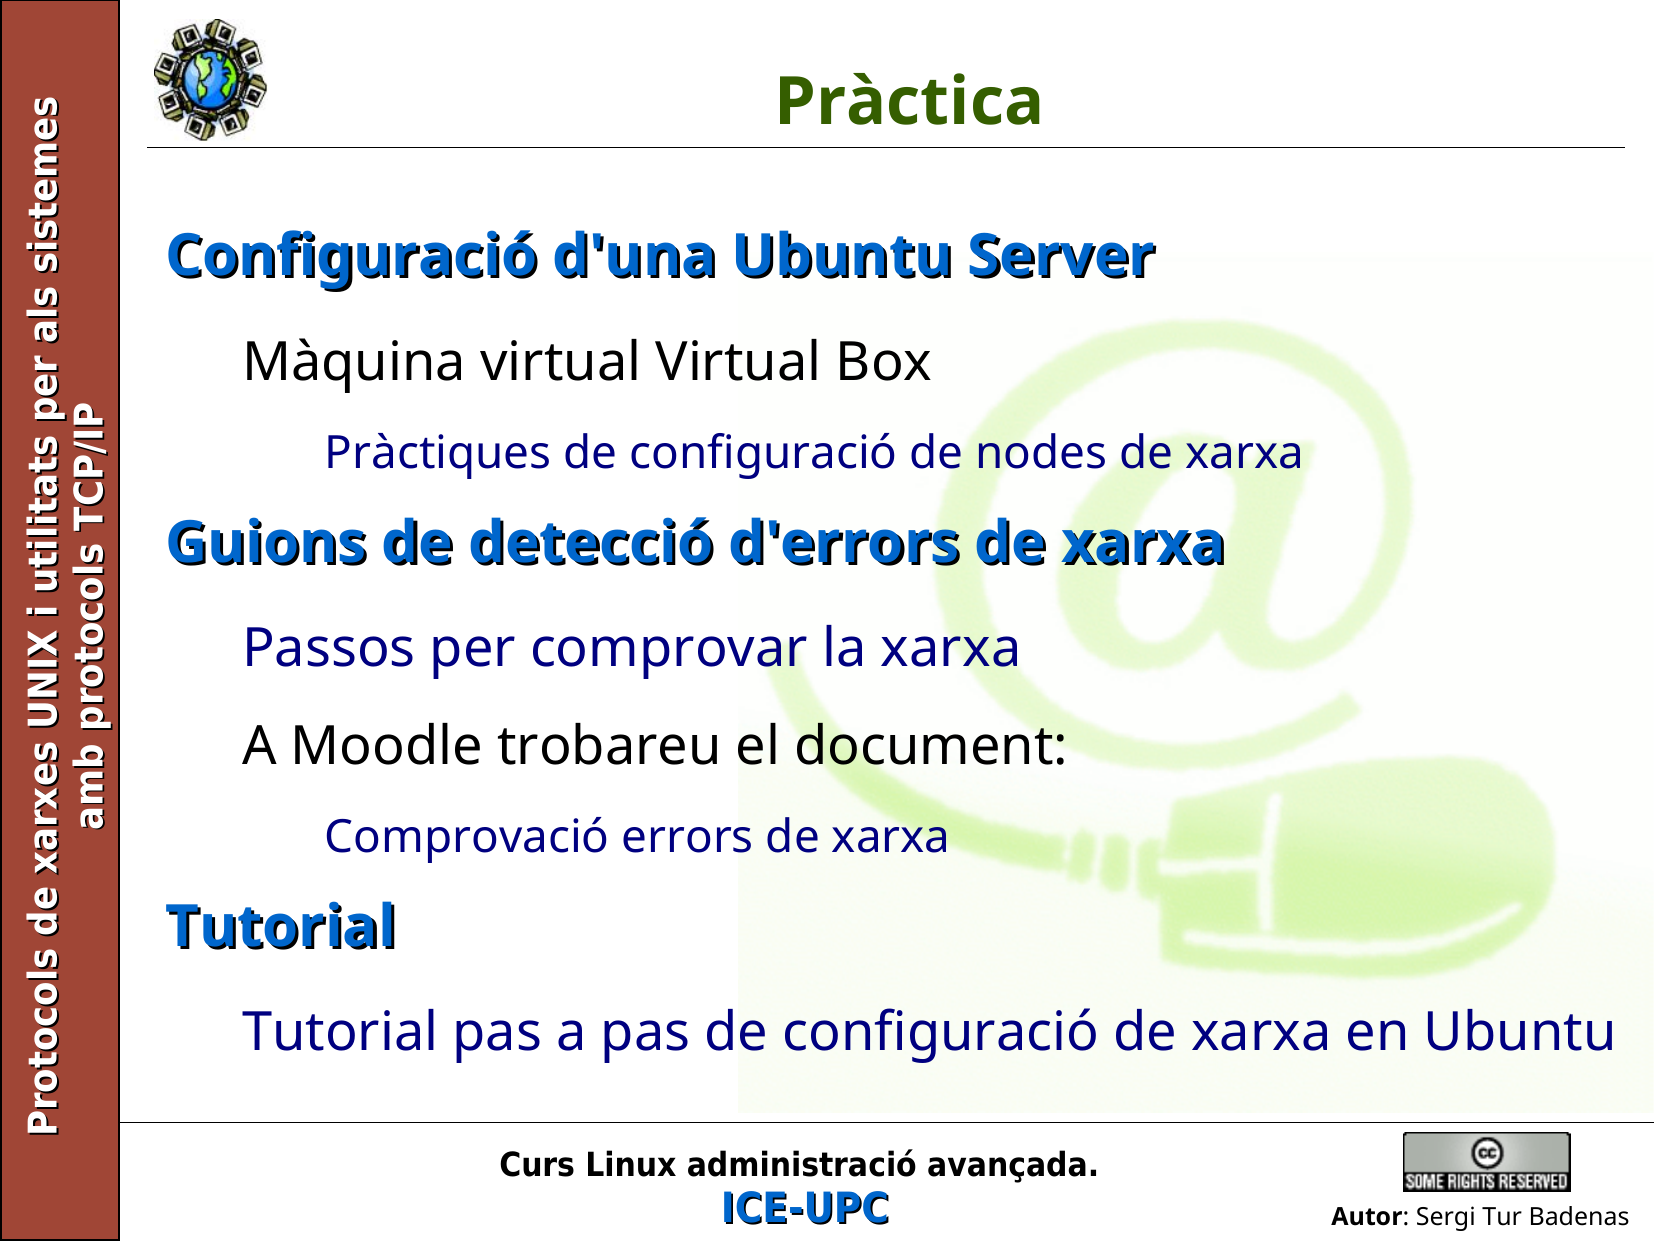

# Pràctica
Configuració d'una Ubuntu Server
Màquina virtual Virtual Box
Pràctiques de configuració de nodes de xarxa
Guions de detecció d'errors de xarxa
Passos per comprovar la xarxa
A Moodle trobareu el document:
Comprovació errors de xarxa
Tutorial
Tutorial pas a pas de configuració de xarxa en Ubuntu